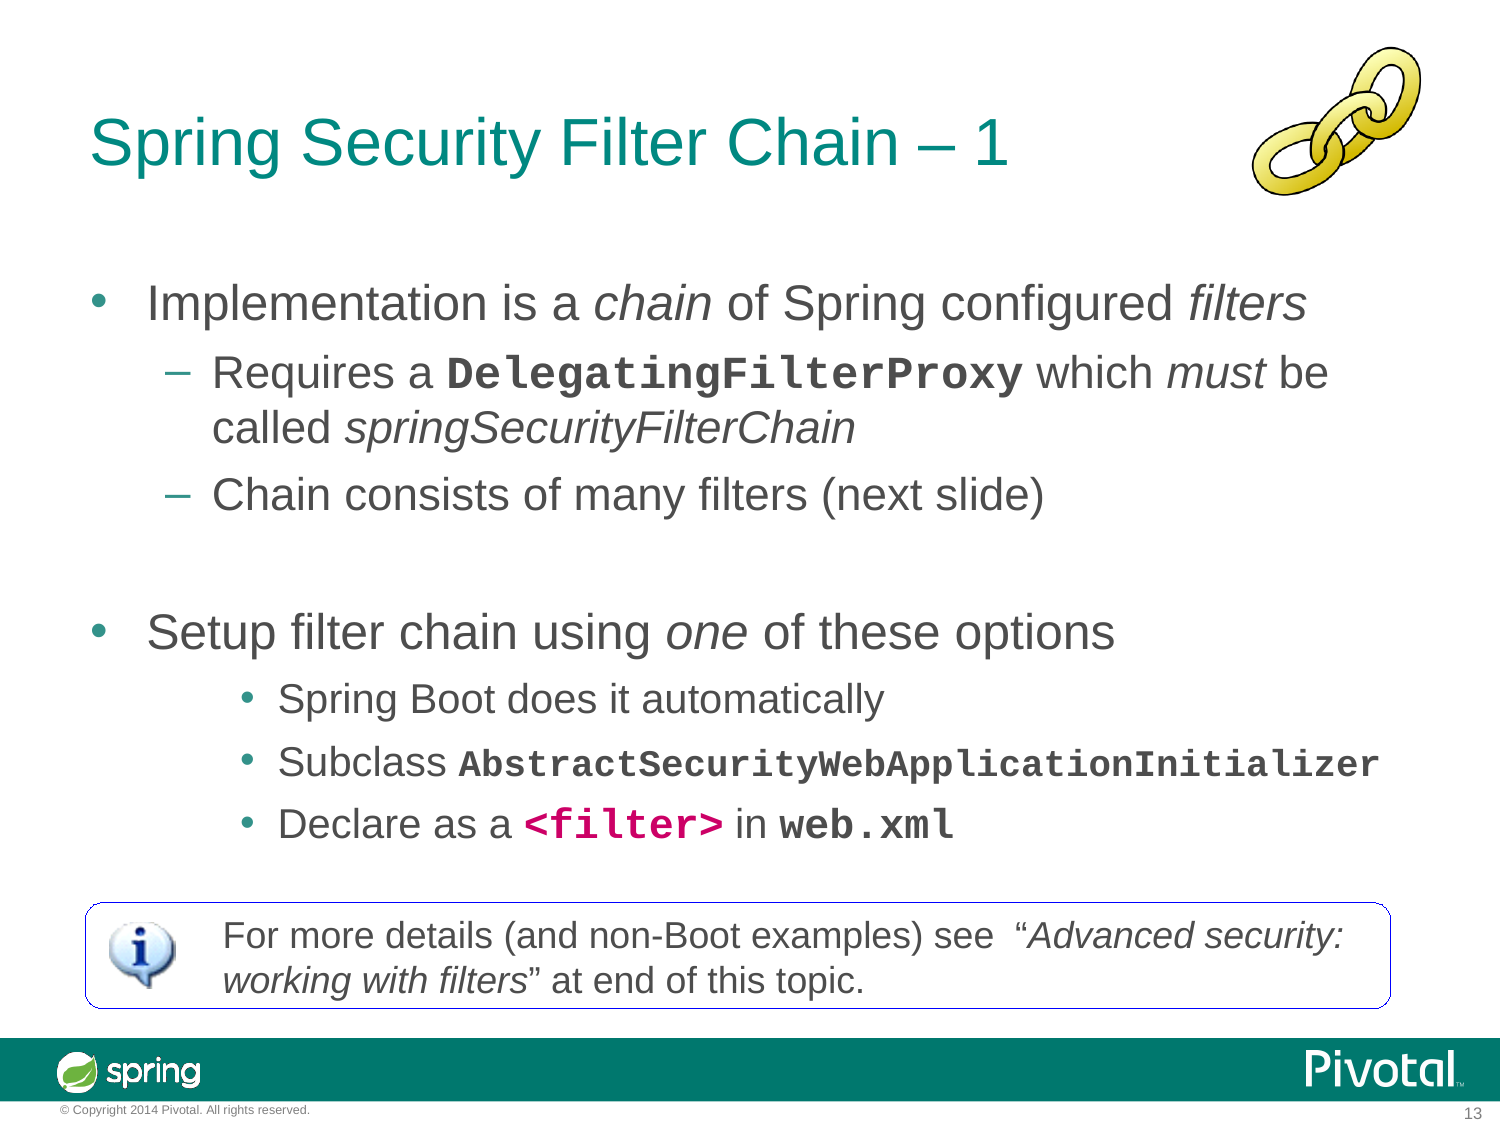

# Spring Security Filter Chain – 1
Implementation is a chain of Spring configured filters
Requires a DelegatingFilterProxy which must be called springSecurityFilterChain
Chain consists of many filters (next slide)
Setup filter chain using one of these options
Spring Boot does it automatically
Subclass AbstractSecurityWebApplicationInitializer
Declare as a <filter> in web.xml
For more details (and non-Boot examples) see “Advanced security: working with filters” at end of this topic.